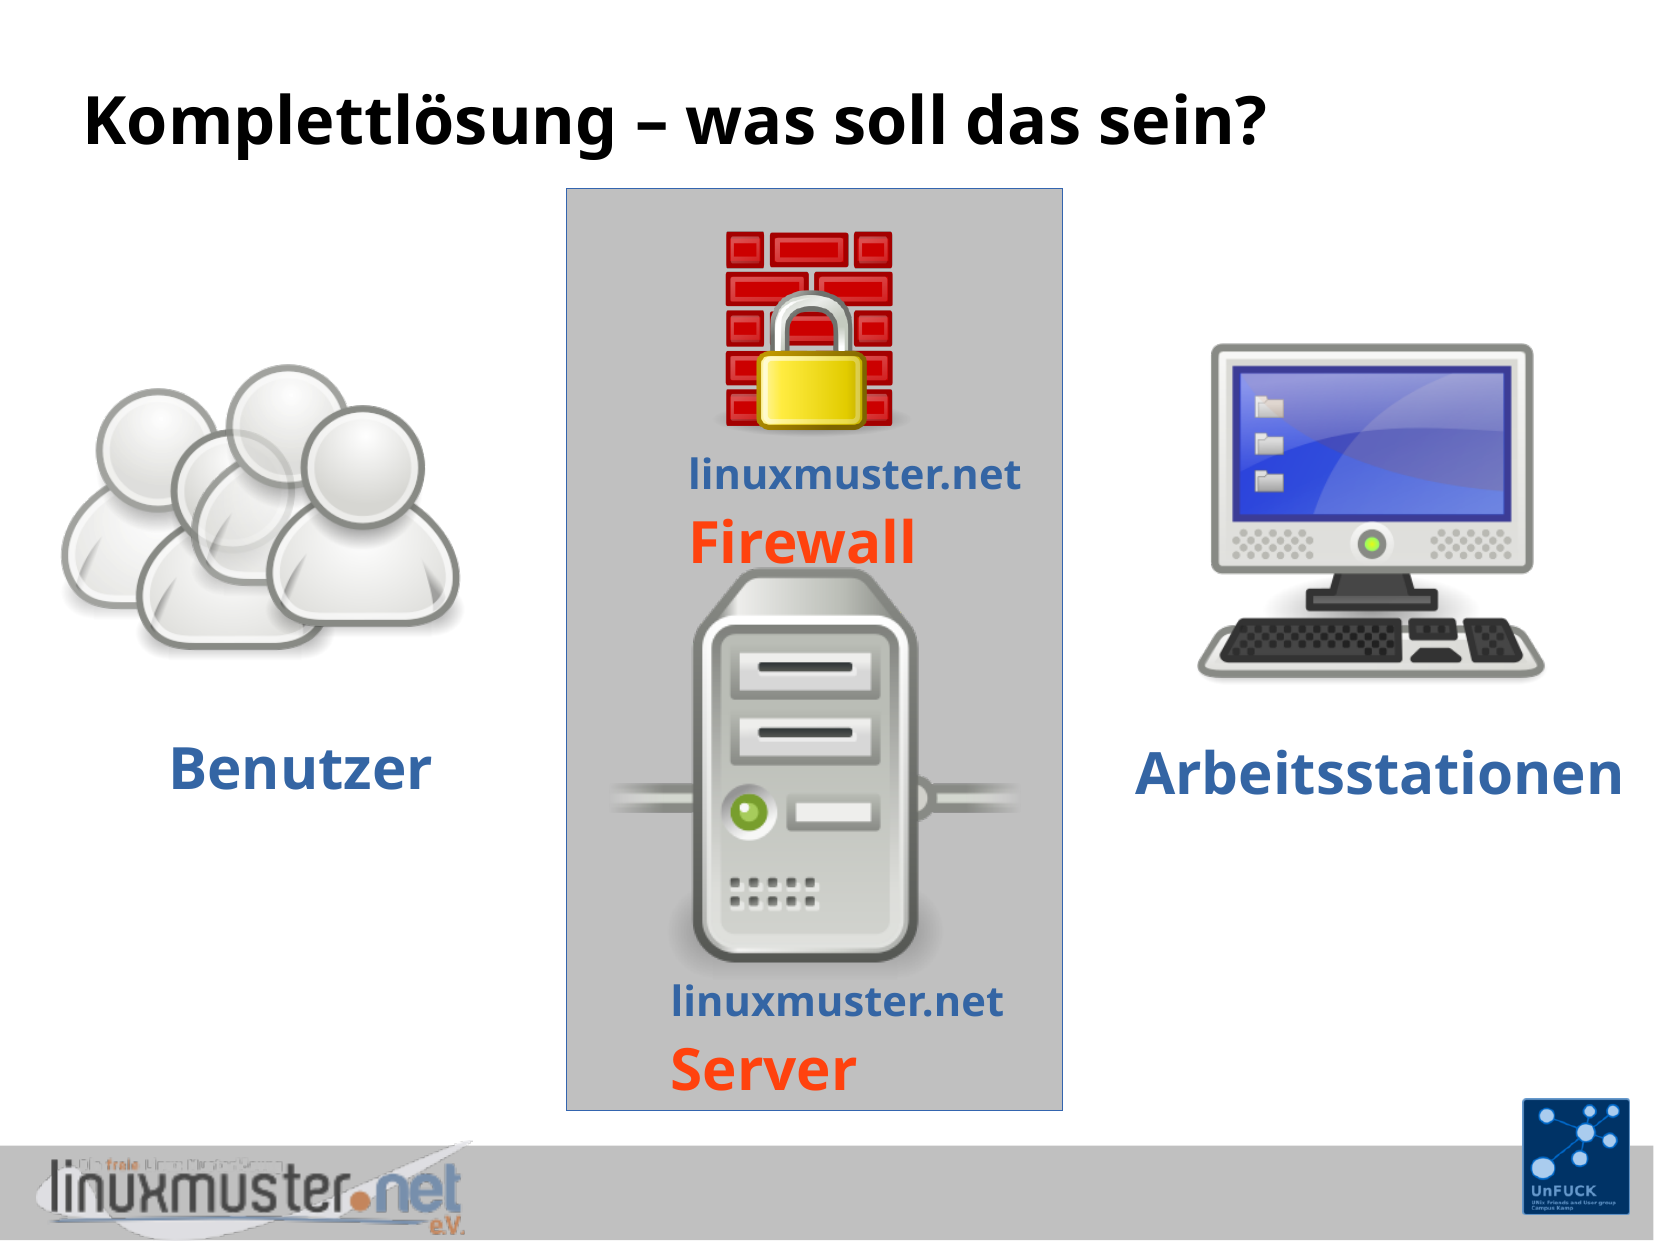

# Komplettlösung – was soll das sein?
linuxmuster.net
Firewall
Benutzer
Arbeitsstationen
linuxmuster.net
Server